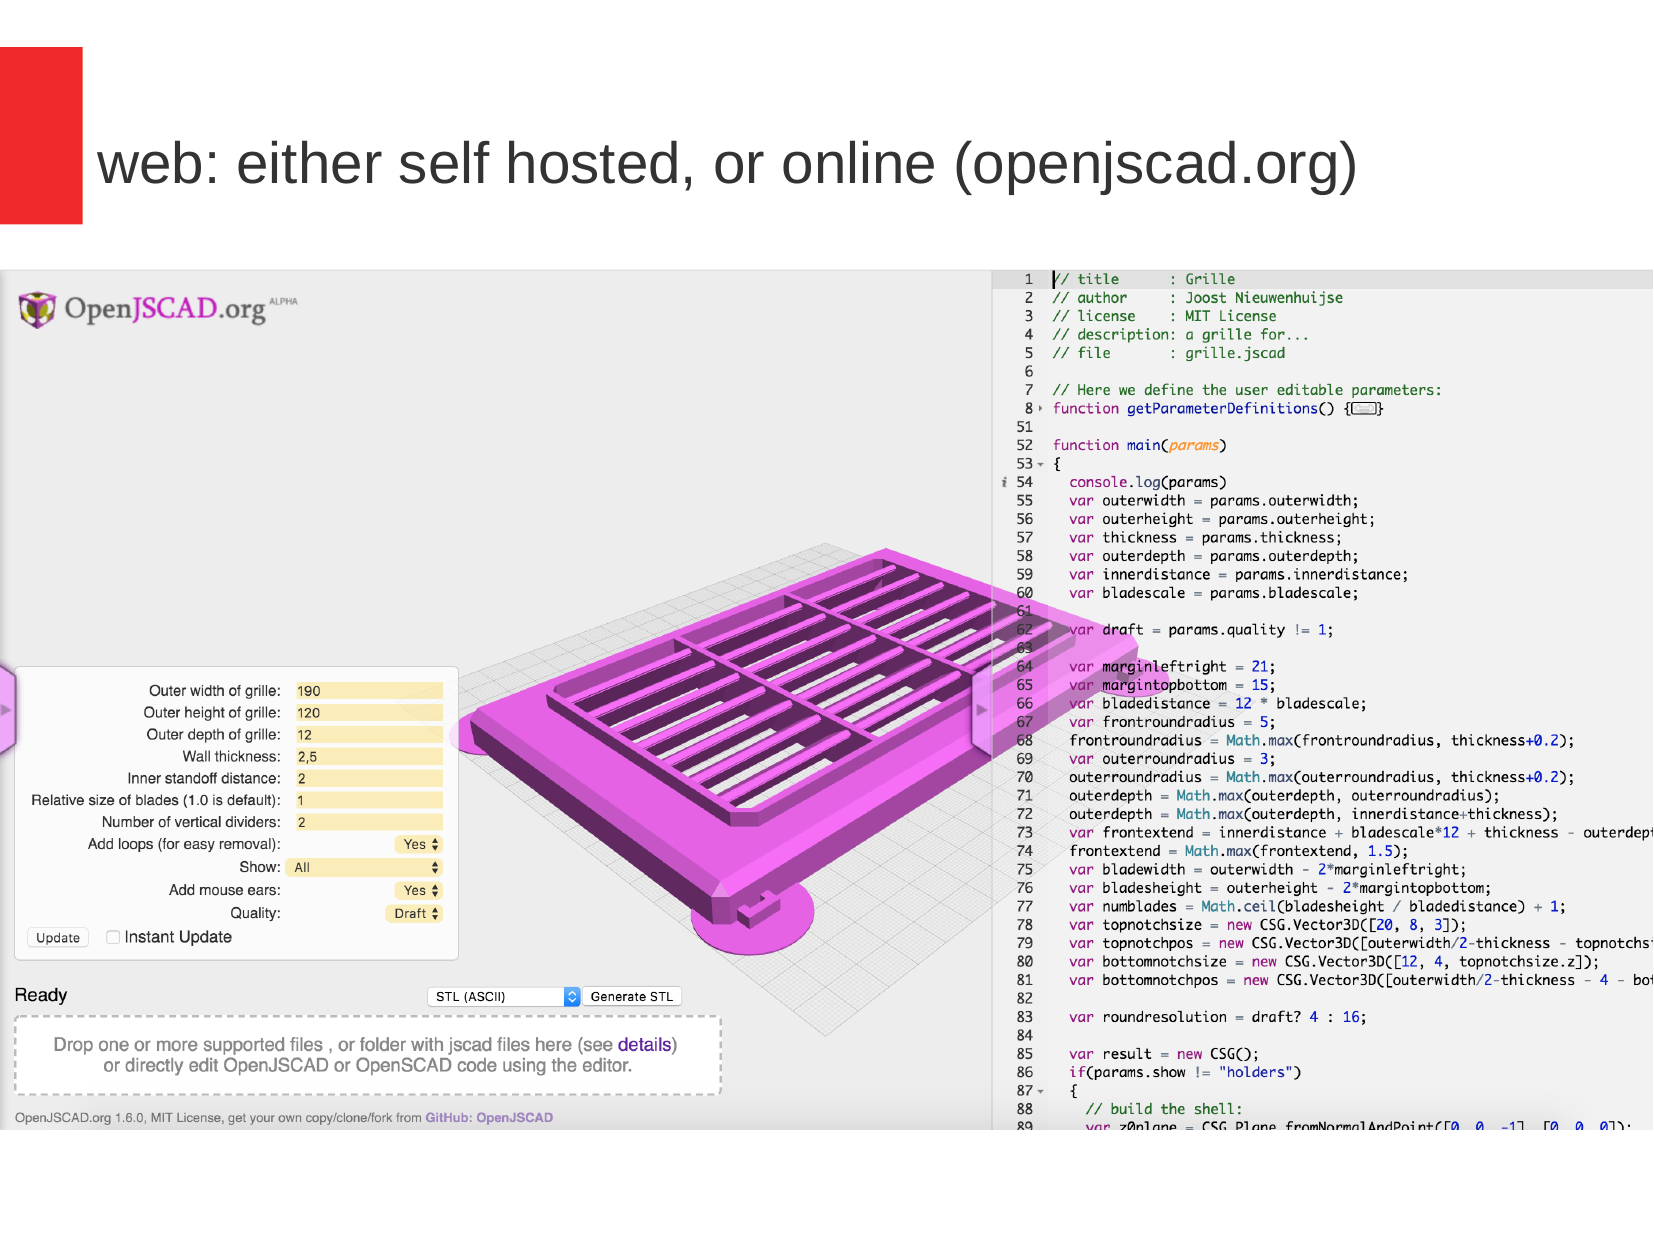

# web: either self hosted, or online (openjscad.org)